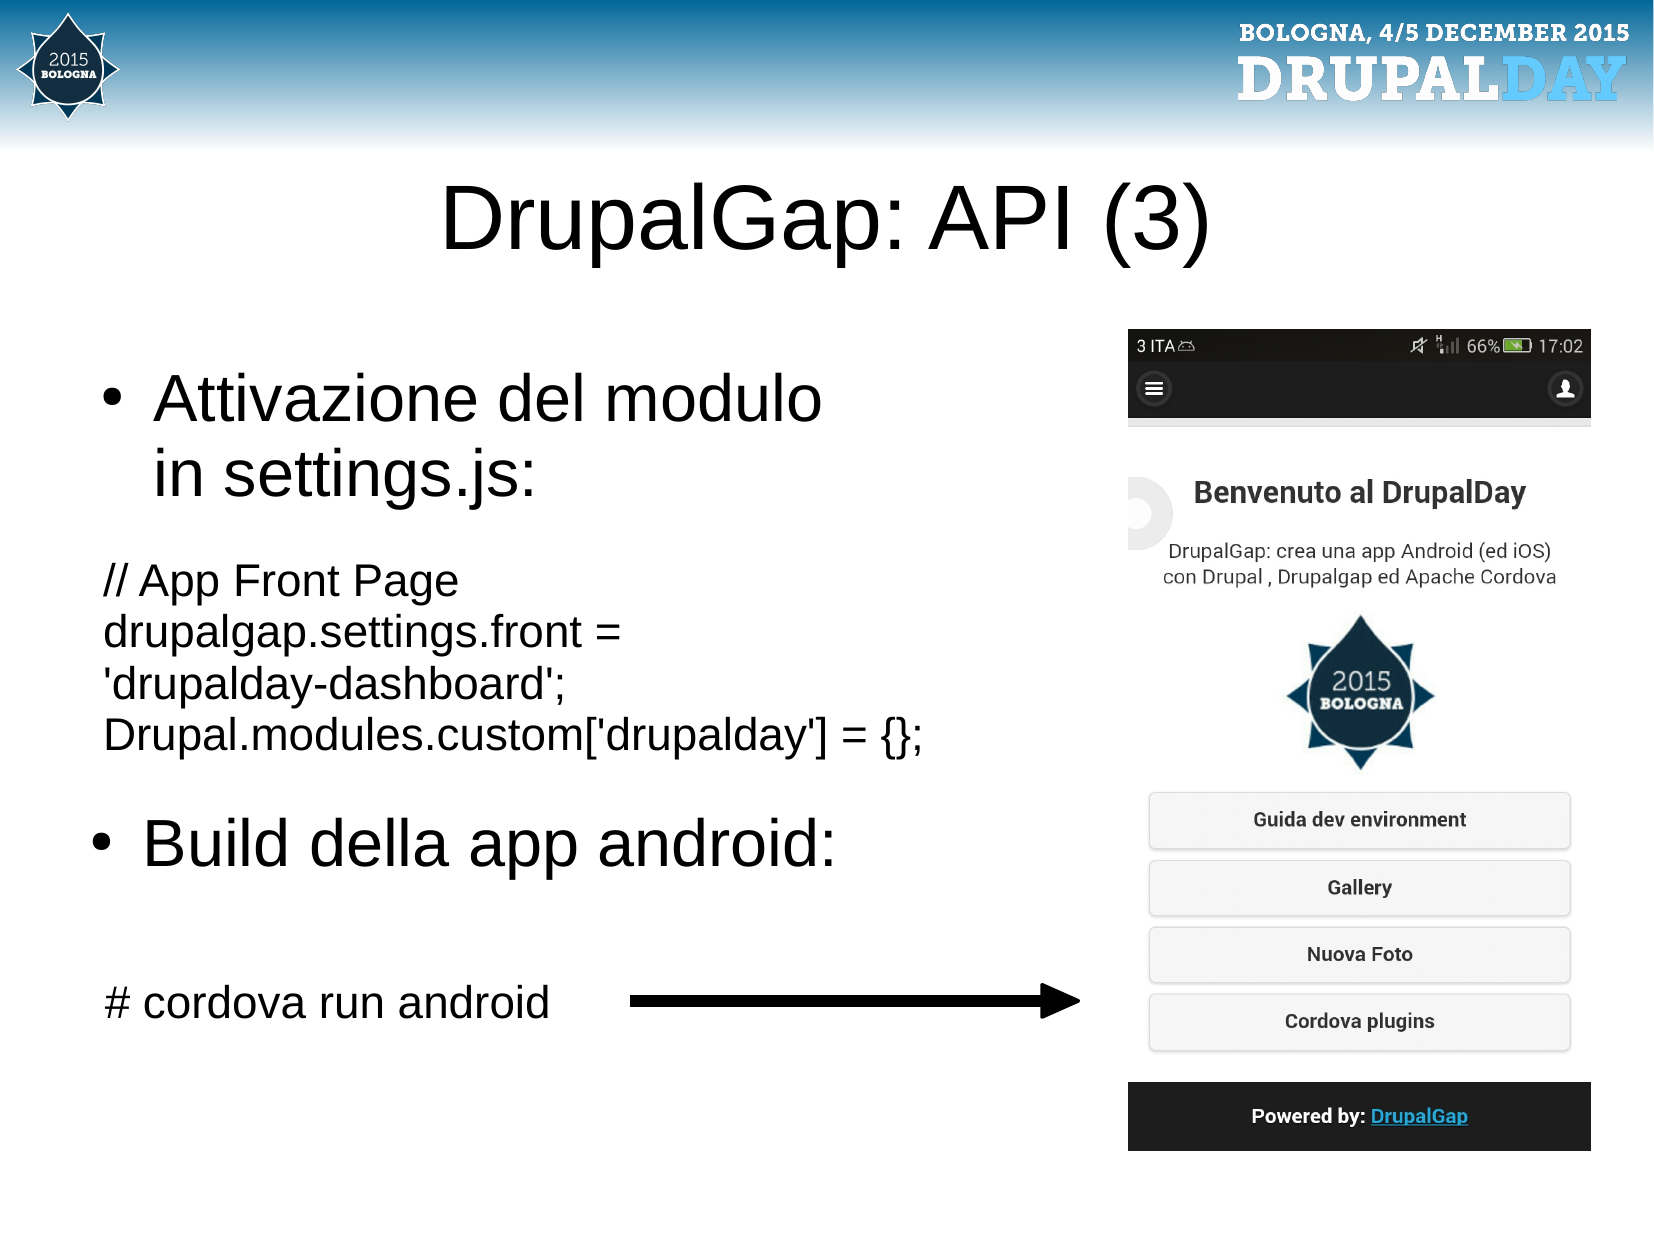

# DrupalGap: API (3)
Attivazione del modulo
in settings.js:
// App Front Page
drupalgap.settings.front =
'drupalday-dashboard';
Drupal.modules.custom['drupalday'] = {};
Build della app android:
# cordova run android